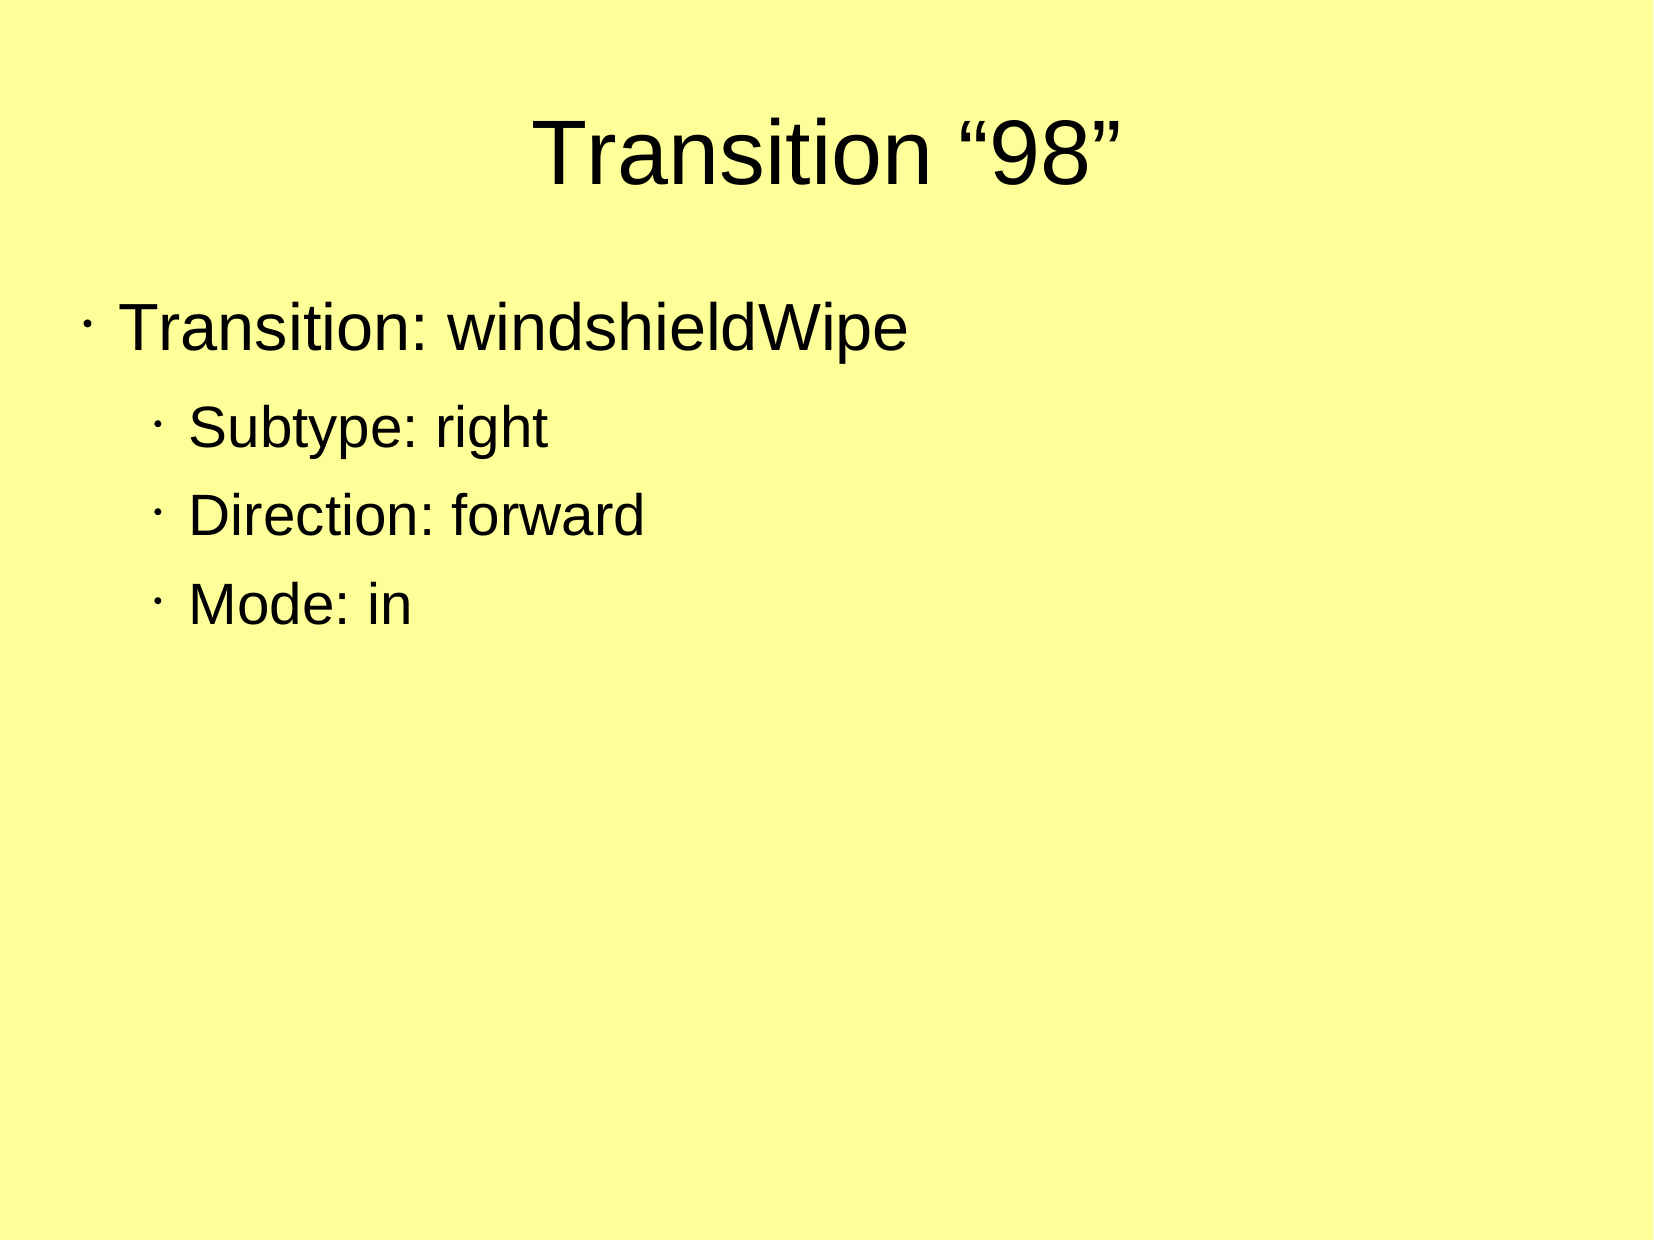

# Transition “98”
Transition: windshieldWipe
Subtype: right
Direction: forward
Mode: in